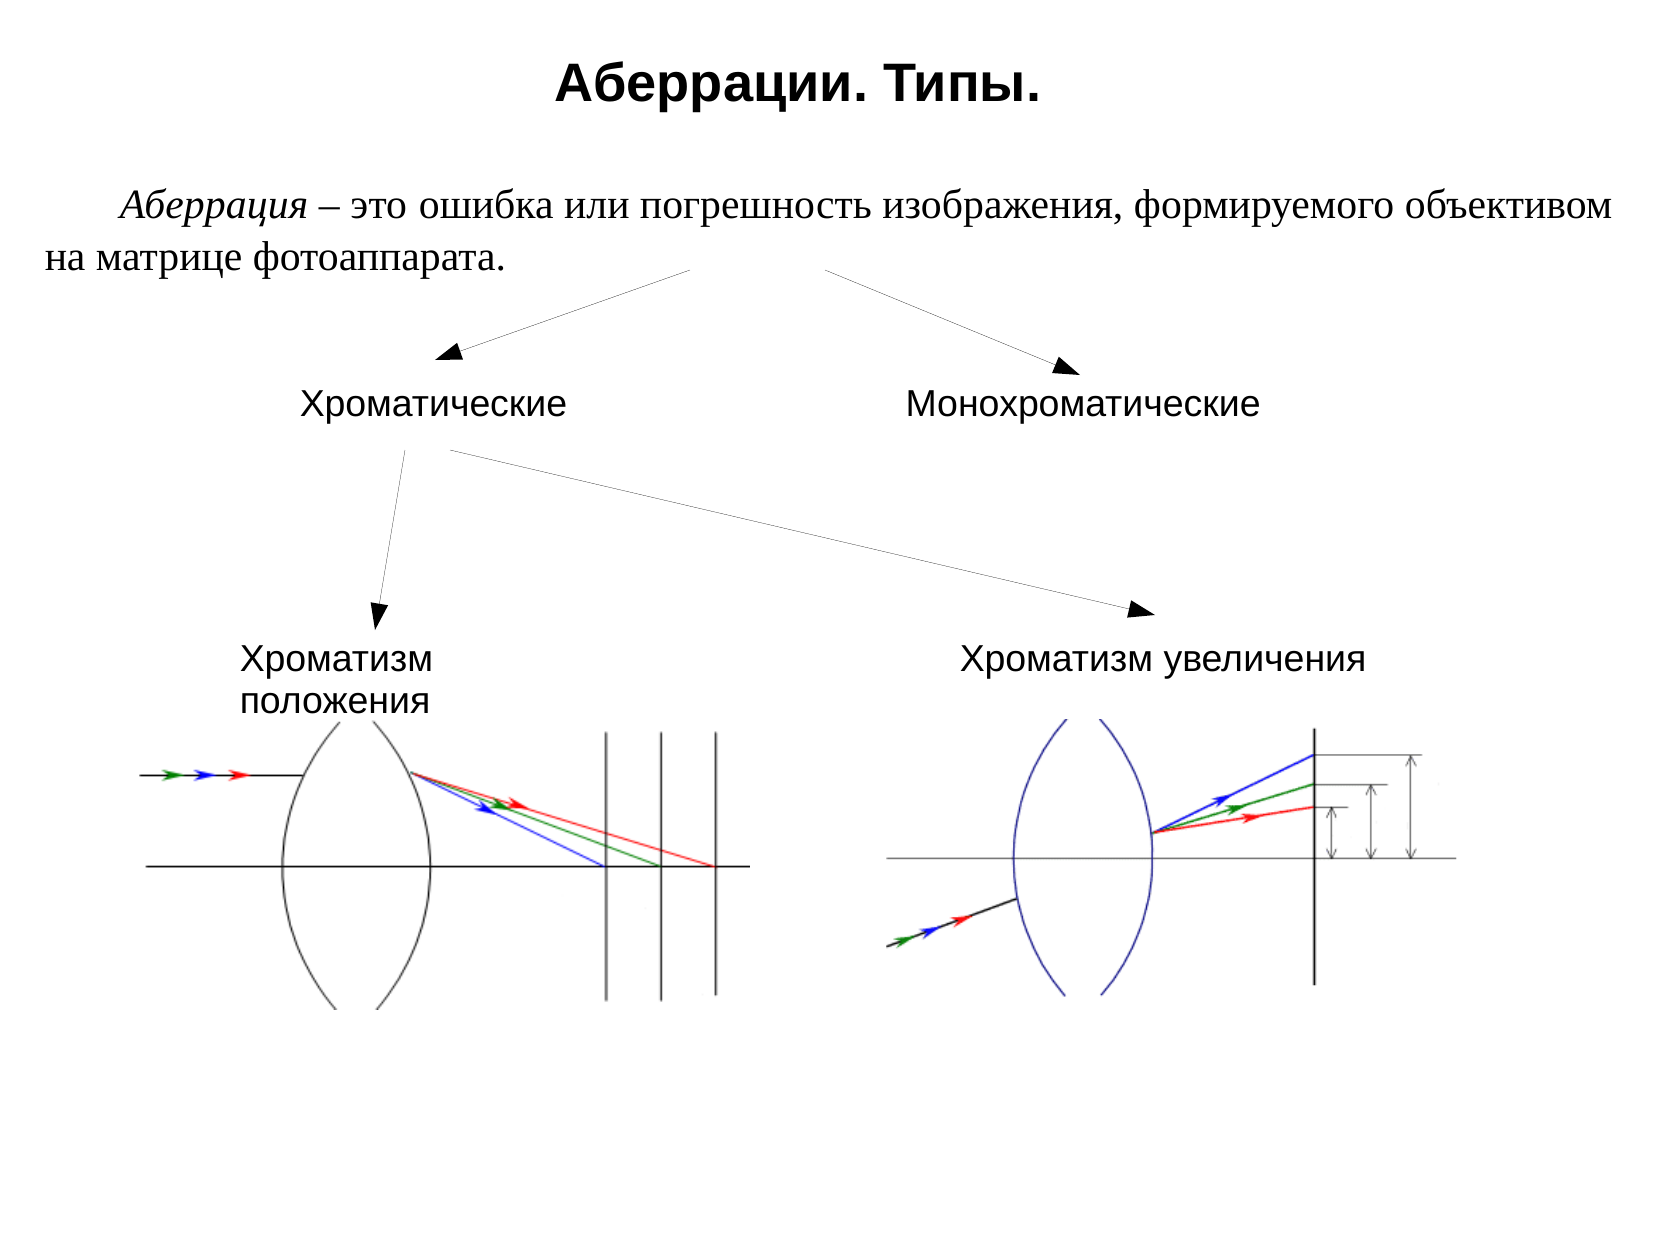

Аберрации. Типы.
	Аберрация – это ошибка или погрешность изображения, формируемого объективом
на матрице фотоаппарата.
Хроматические
Монохроматические
Хроматизм положения
Хроматизм увеличения